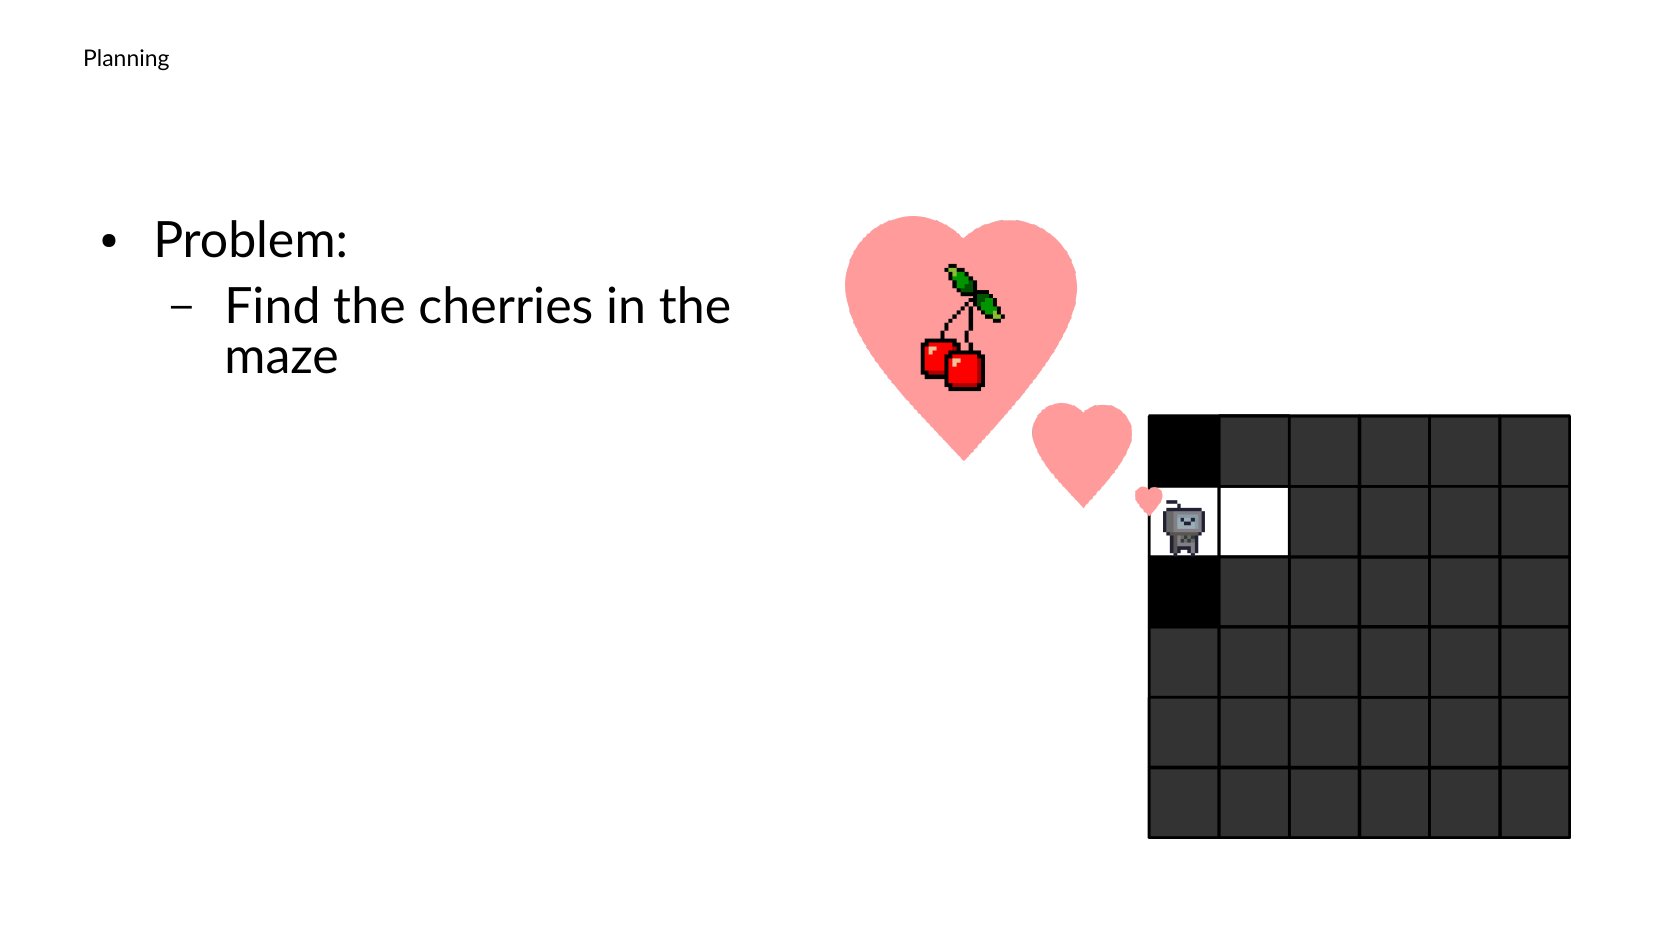

# Planning
Problem:
Find the cherries in the maze